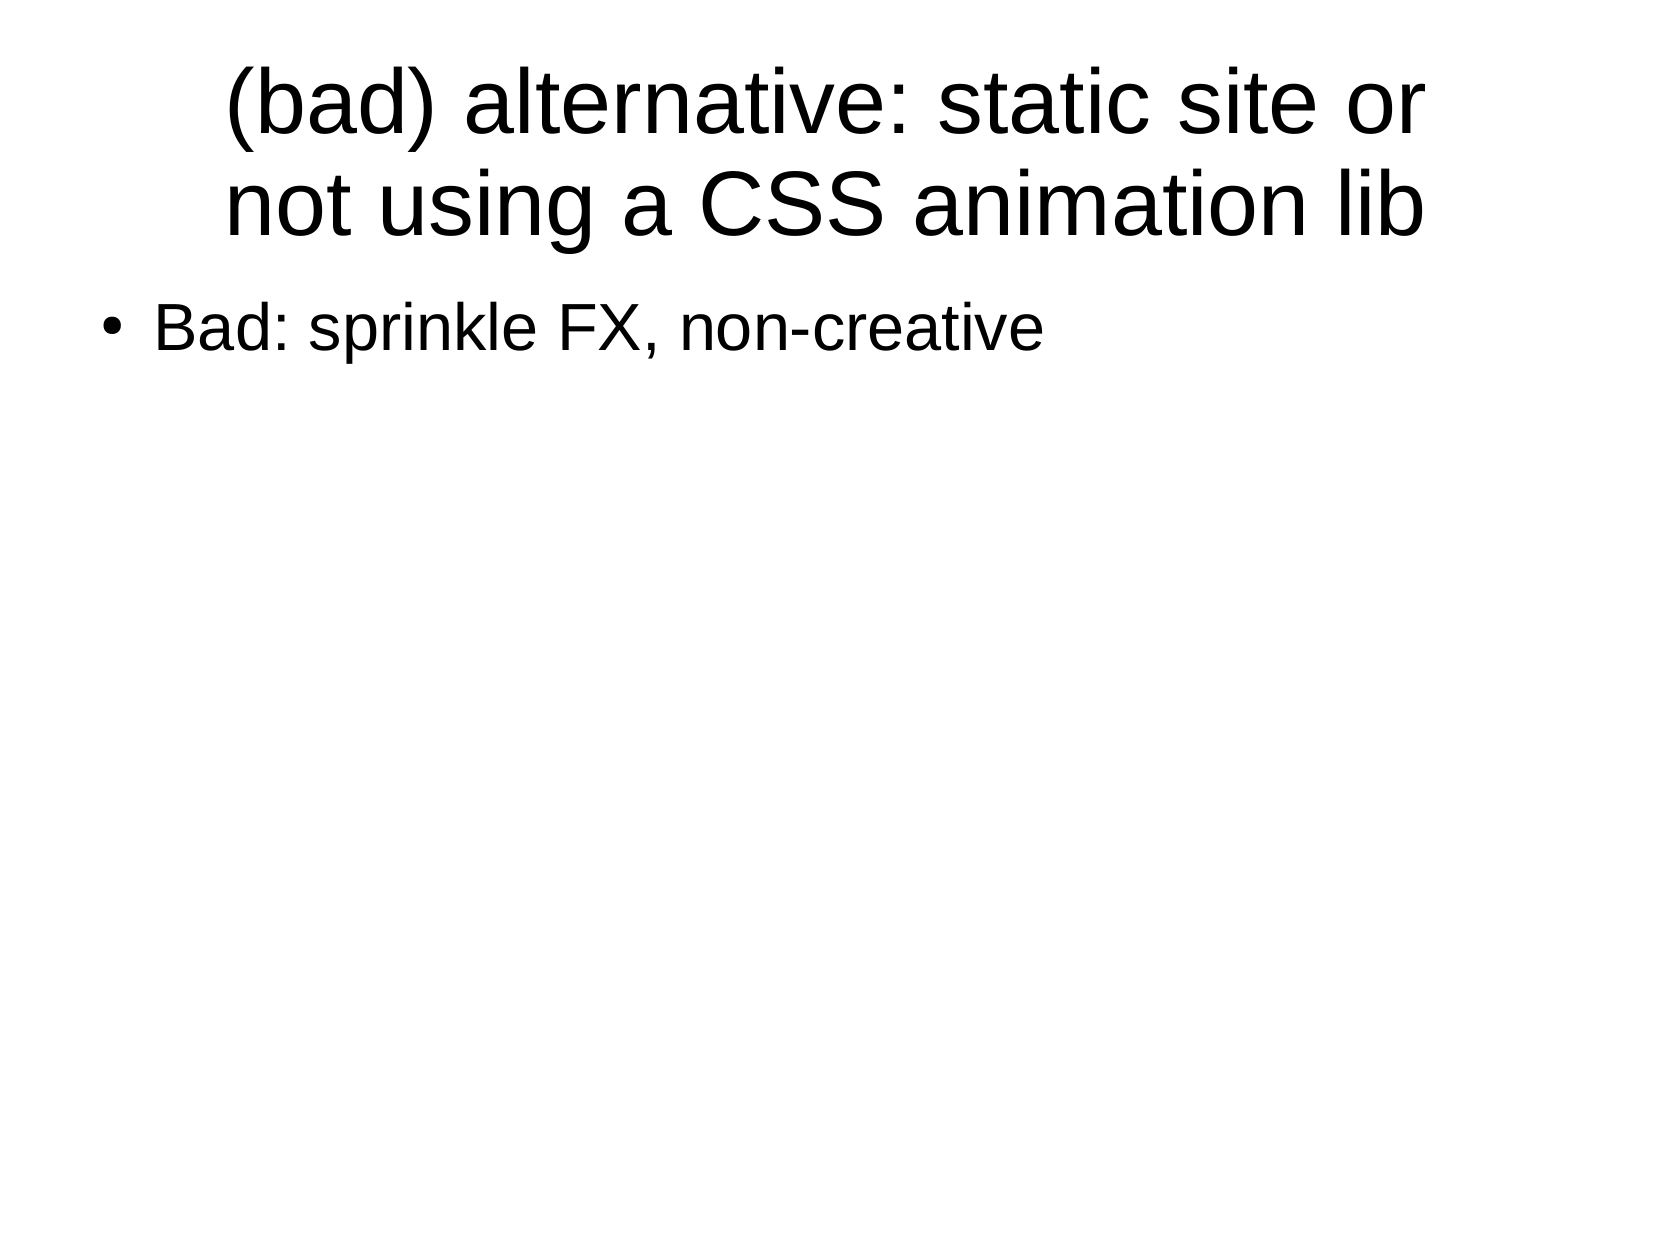

# (bad) alternative: static site or not using a CSS animation lib
Bad: sprinkle FX, non-creative